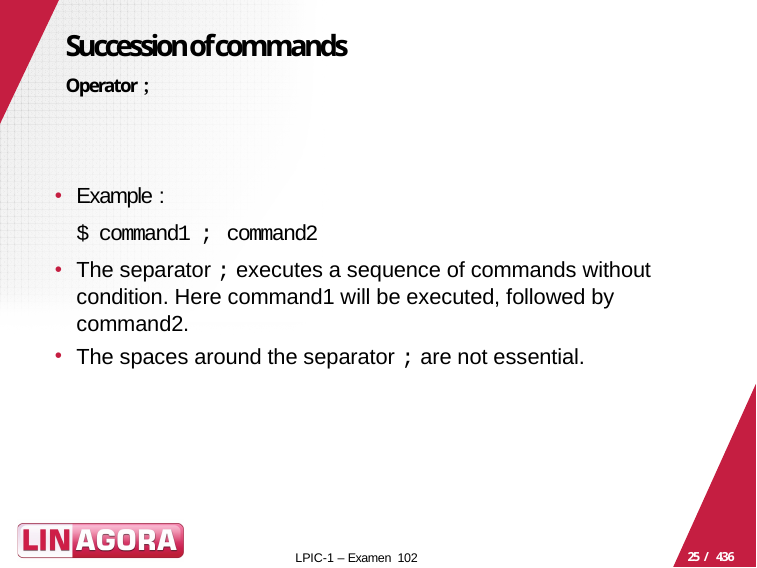

# Succession of commands Operator ;
Example :
$ command1 ; command2
The separator ; executes a sequence of commands without condition. Here command1 will be executed, followed by command2.
The spaces around the separator ; are not essential.
LPIC-1 – Examen 102